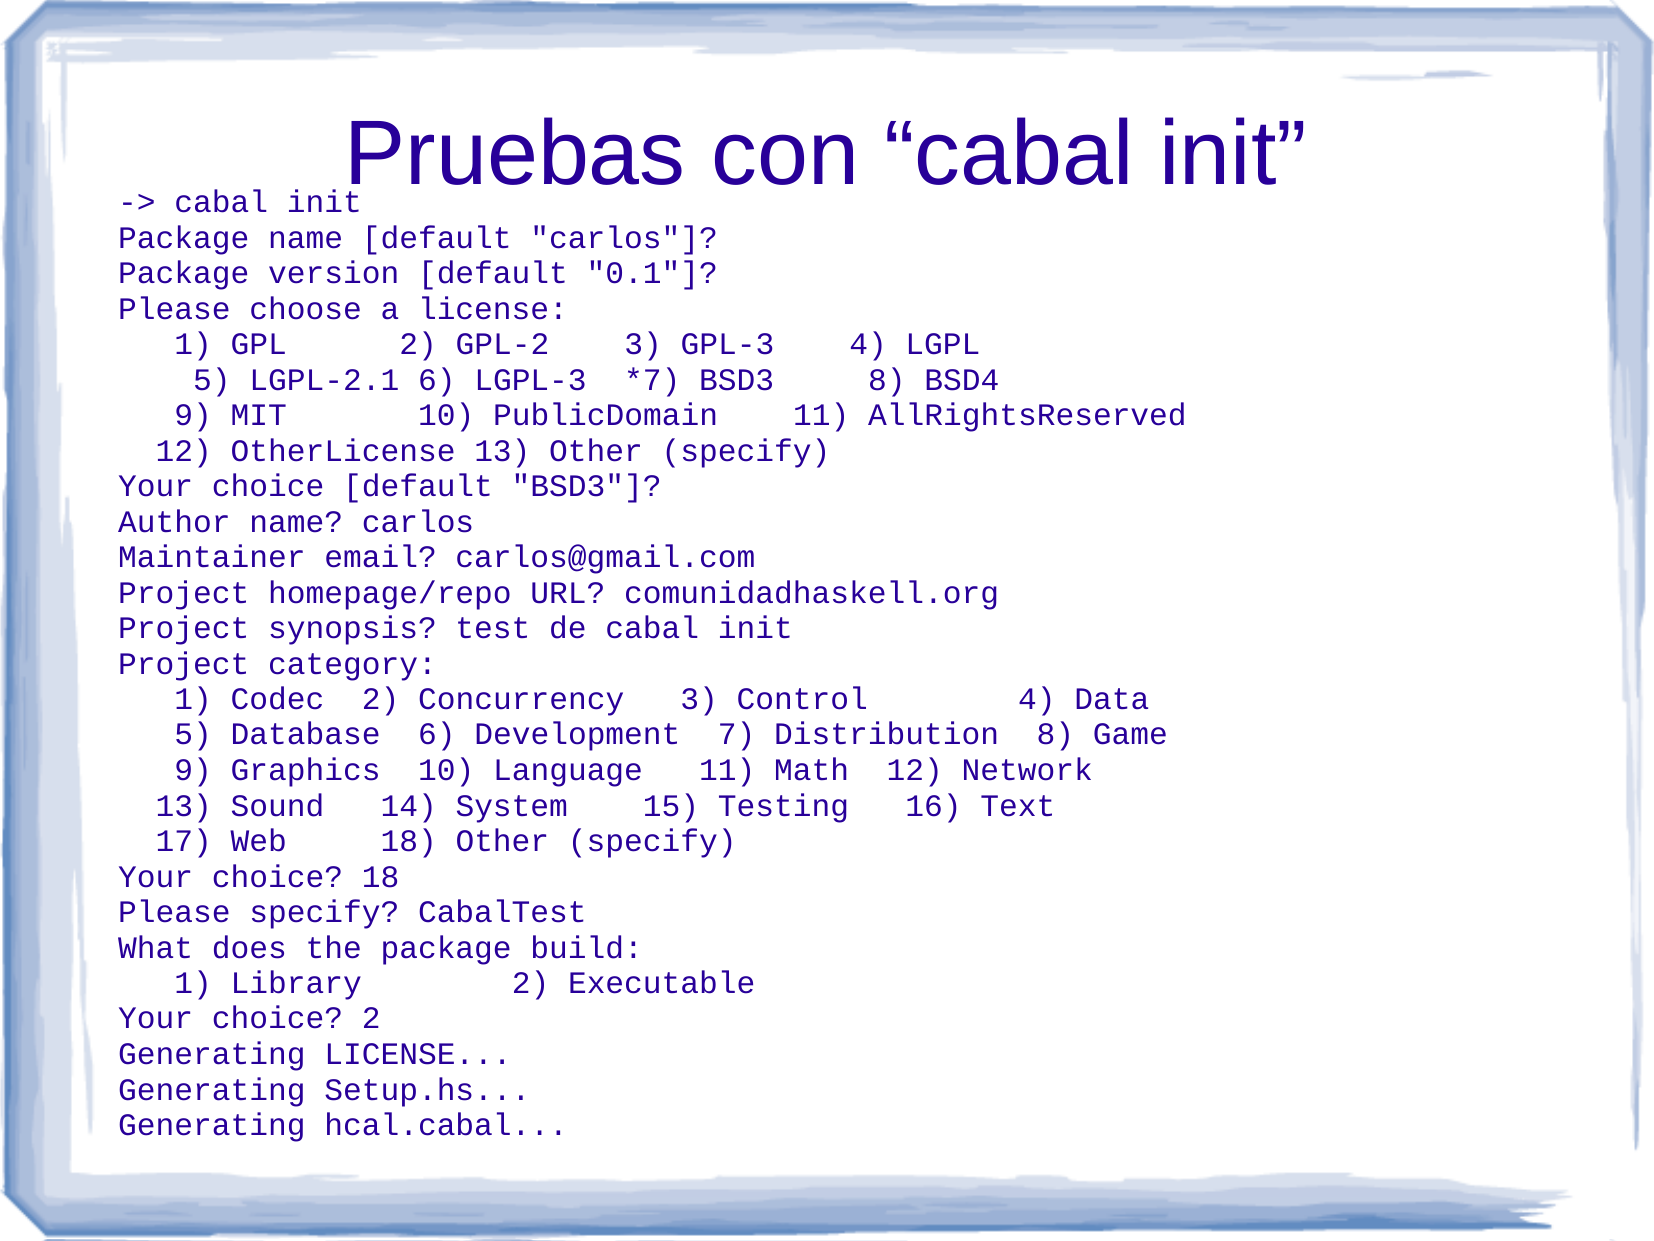

# Pruebas con “cabal init”
-> cabal init
Package name [default "carlos"]?
Package version [default "0.1"]?
Please choose a license:
 1) GPL	 2) GPL-2	 3) GPL-3 4) LGPL
	5) LGPL-2.1 6) LGPL-3 *7) BSD3 	8) BSD4
 9) MIT		10) PublicDomain	11) AllRightsReserved
 12) OtherLicense 13) Other (specify)
Your choice [default "BSD3"]?
Author name? carlos
Maintainer email? carlos@gmail.com
Project homepage/repo URL? comunidadhaskell.org
Project synopsis? test de cabal init
Project category:
 1) Codec	 2) Concurrency 3) Control		4) Data
 5) Database 6) Development 7) Distribution 8) Game
 9) Graphics 10) Language 11) Math 12) Network
 13) Sound 14) System 15) Testing 16) Text
 17) Web 18) Other (specify)
Your choice? 18
Please specify? CabalTest
What does the package build:
 1) Library 2) Executable
Your choice? 2
Generating LICENSE...
Generating Setup.hs...
Generating hcal.cabal...